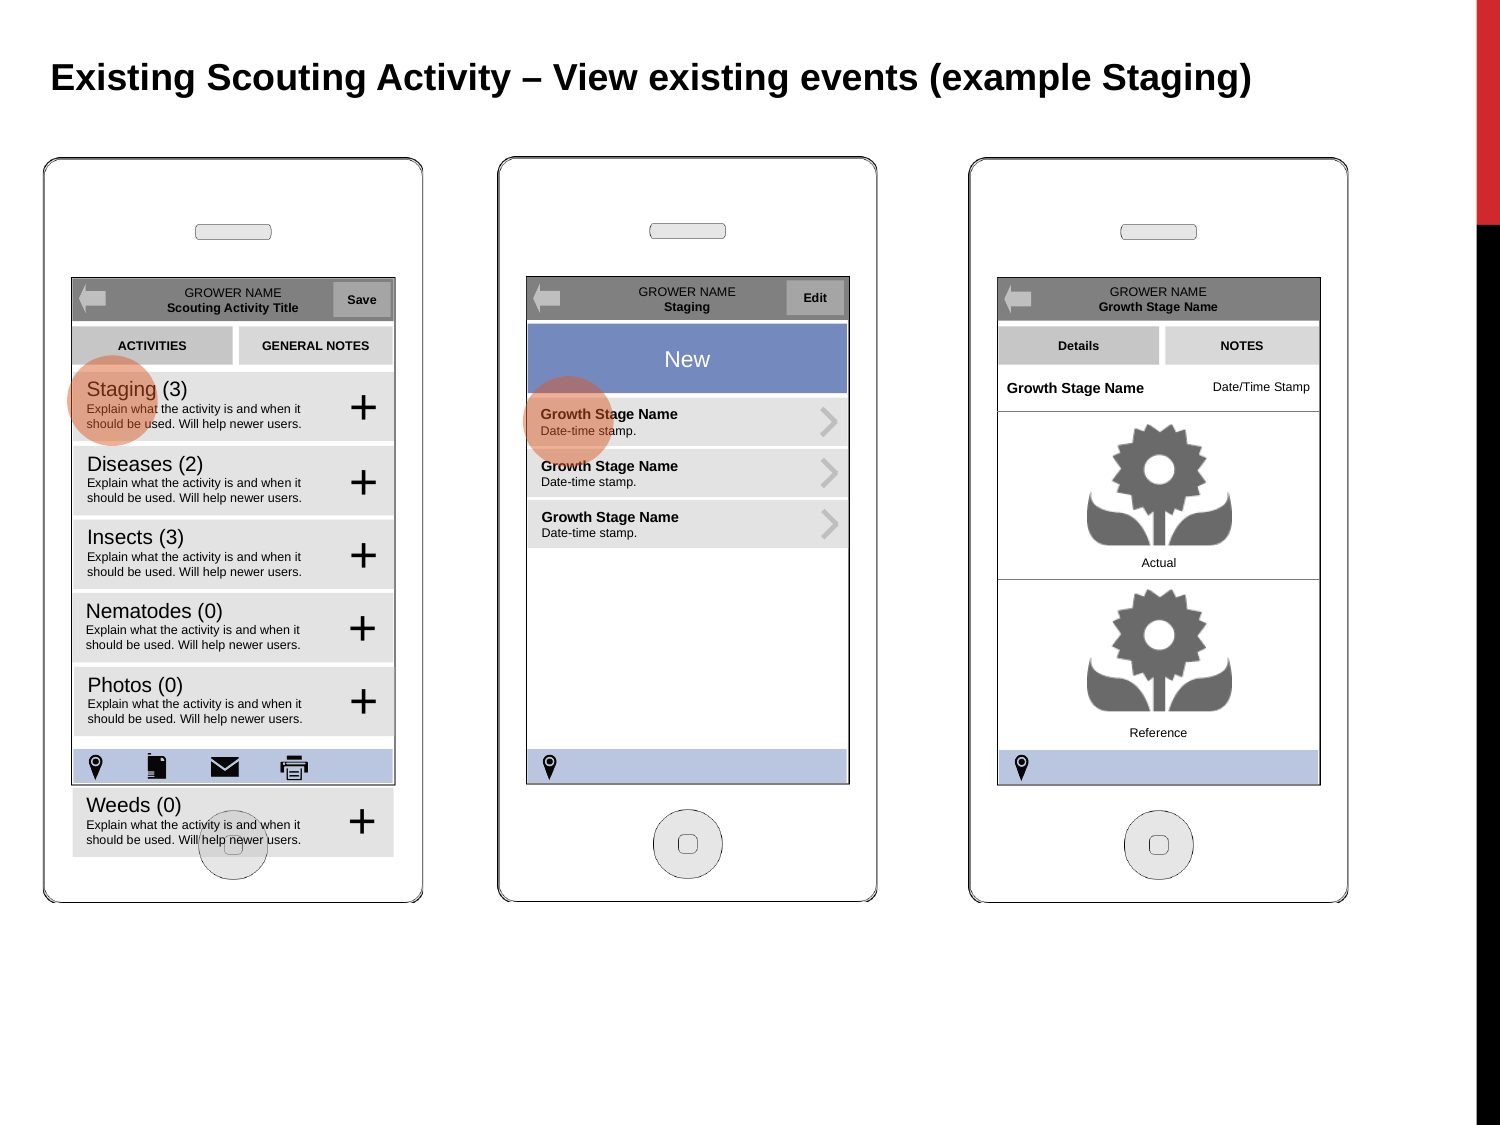

Existing Scouting Activity – View existing events (example Staging)
Tapping on the left section of the row takes the user to a list of any existing items of that item type.
Users can add an event by tapping on ‘New’.
All new items are implicitly geo stamped.
Any item can be deleted by swiping on the row (standard gesture for delete).
Multiple items can be deleted by using the edit button on the top right.
Tapping on an existing item will show the user the item details that were captured.
GROWER NAME
Staging
New
Growth Stage Name
Date-time stamp.
Growth Stage Name
Date-time stamp.
Growth Stage Name
Date-time stamp.
GROWER NAME
Scouting Activity Title
Save
ACTIVITIES
GENERAL NOTES
+
Staging (3)
Explain what the activity is and when it should be used. Will help newer users.
+
Diseases (2)
Explain what the activity is and when it should be used. Will help newer users.
+
Insects (3)
Explain what the activity is and when it should be used. Will help newer users.
+
Nematodes (0)
Explain what the activity is and when it should be used. Will help newer users.
+
Photos (0)
Explain what the activity is and when it should be used. Will help newer users.
GROWER NAME
Growth Stage Name
Details
NOTES
Growth Stage Name
Date/Time Stamp
Actual
Reference
Edit
+
Weeds (0)
Explain what the activity is and when it should be used. Will help newer users.